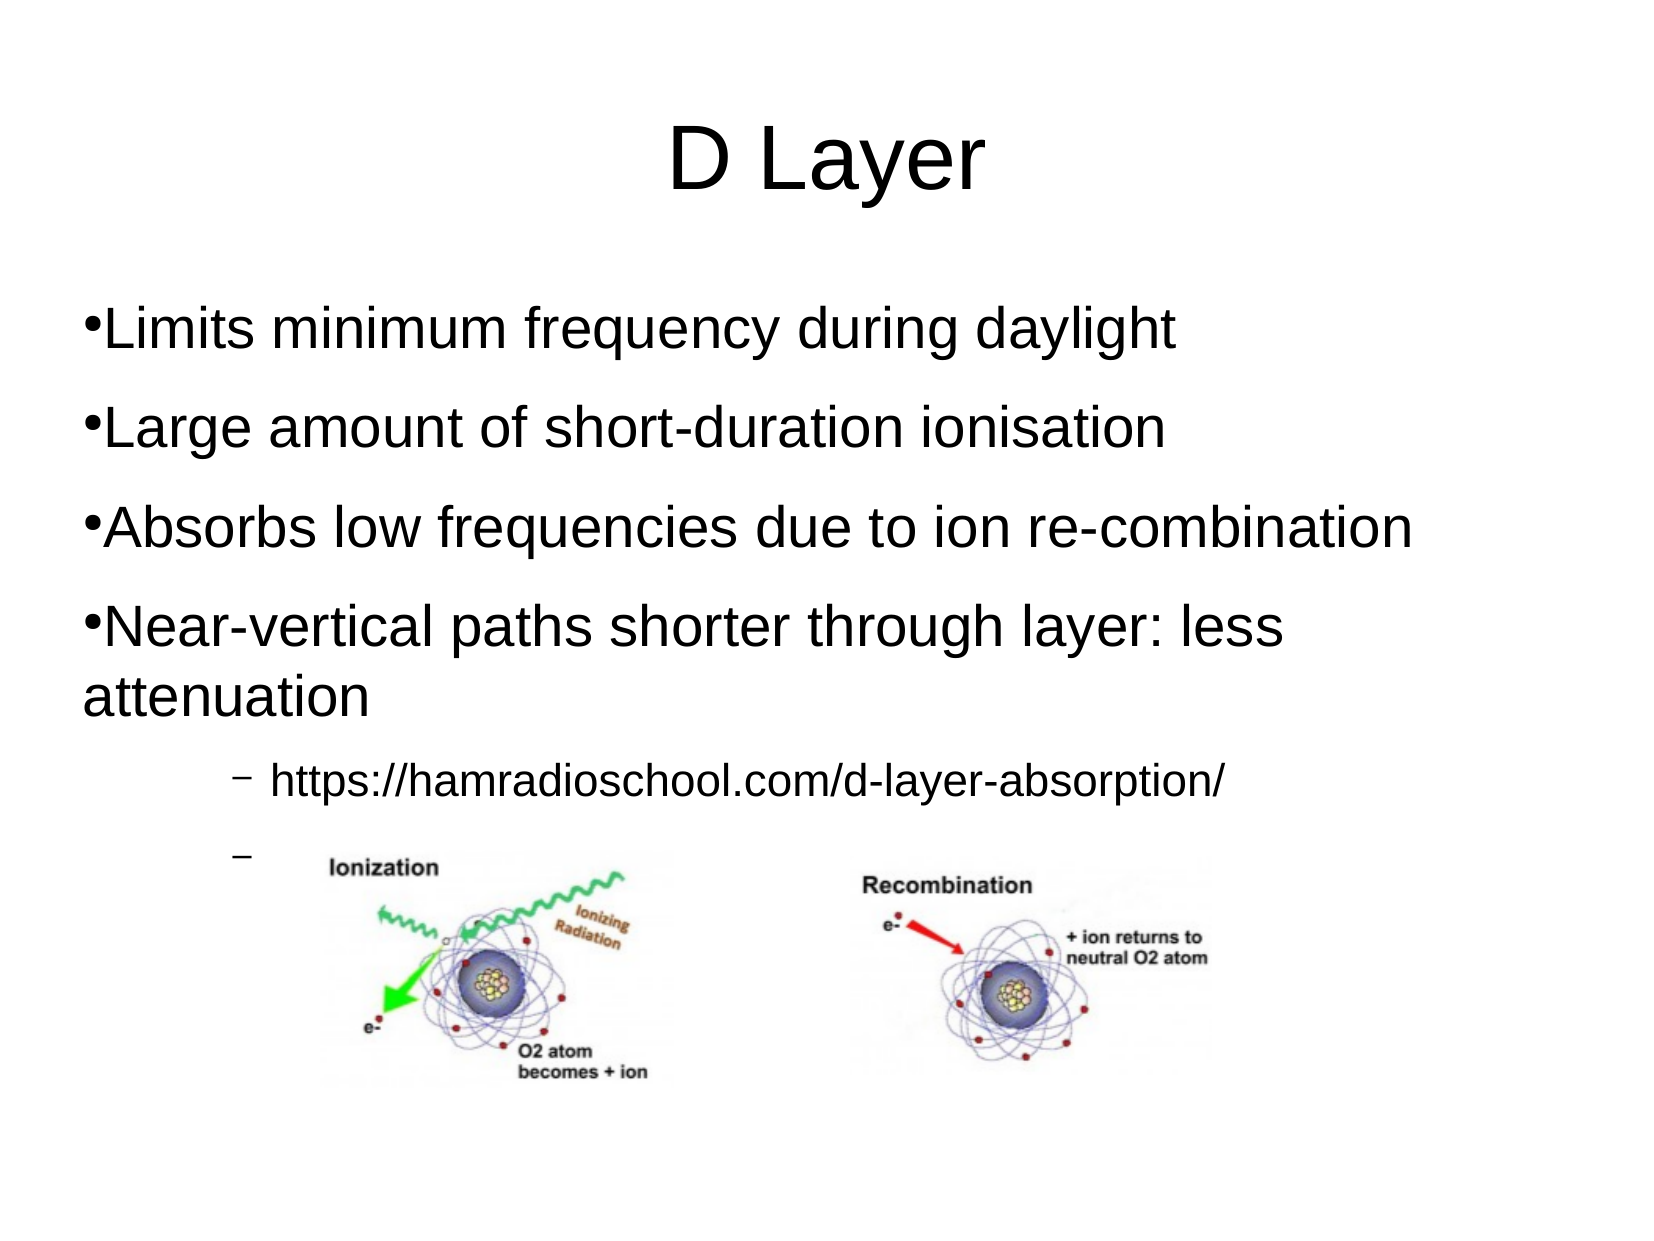

# D Layer
Limits minimum frequency during daylight
Large amount of short-duration ionisation
Absorbs low frequencies due to ion re-combination
Near-vertical paths shorter through layer: less attenuation
https://hamradioschool.com/d-layer-absorption/